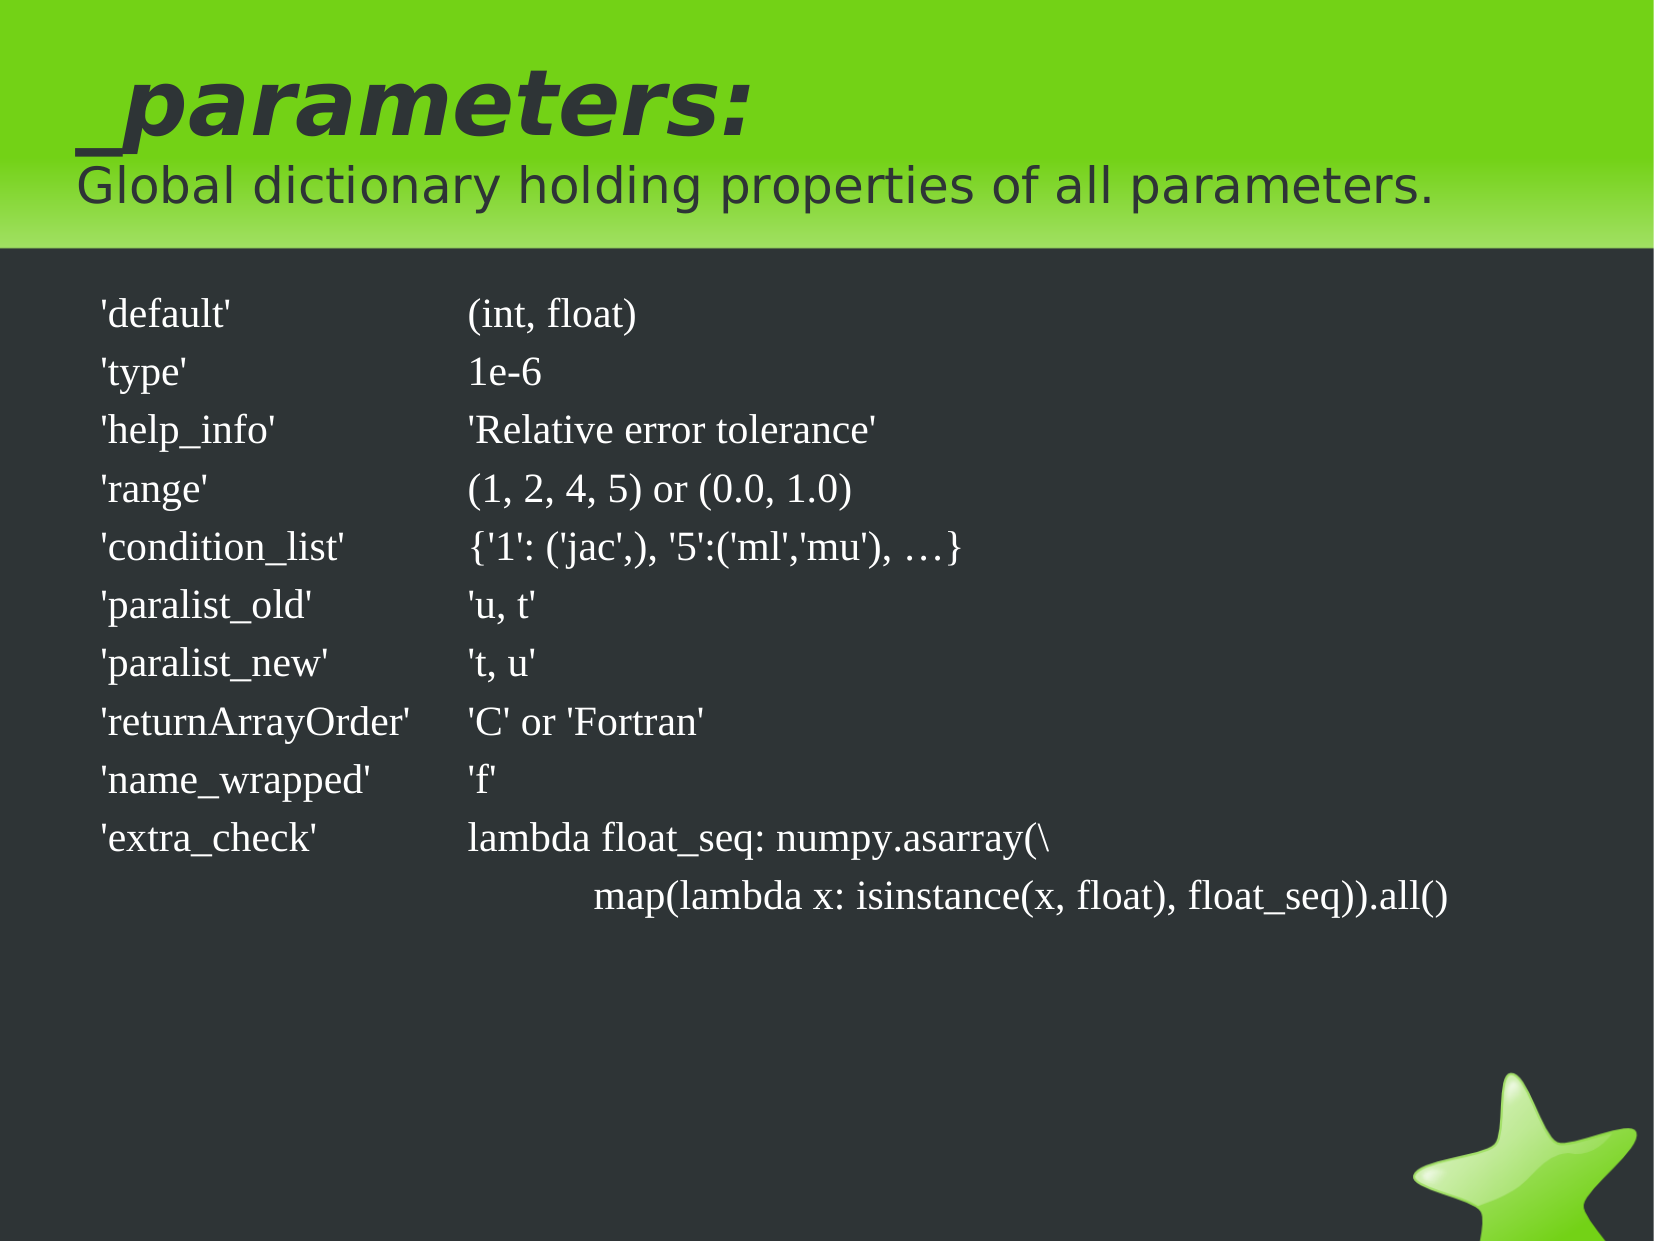

# _parameters: Global dictionary holding properties of all parameters.
'default'
'type'
'help_info'
'range'
'condition_list'
'paralist_old'
'paralist_new'
'returnArrayOrder'
'name_wrapped'
'extra_check'
(int, float)
1e-6
'Relative error tolerance'
(1, 2, 4, 5) or (0.0, 1.0)
{'1': ('jac',), '5':('ml','mu'), …}
'u, t'
't, u'
'C' or 'Fortran'
'f'
lambda float_seq: numpy.asarray(\
 map(lambda x: isinstance(x, float), float_seq)).all()